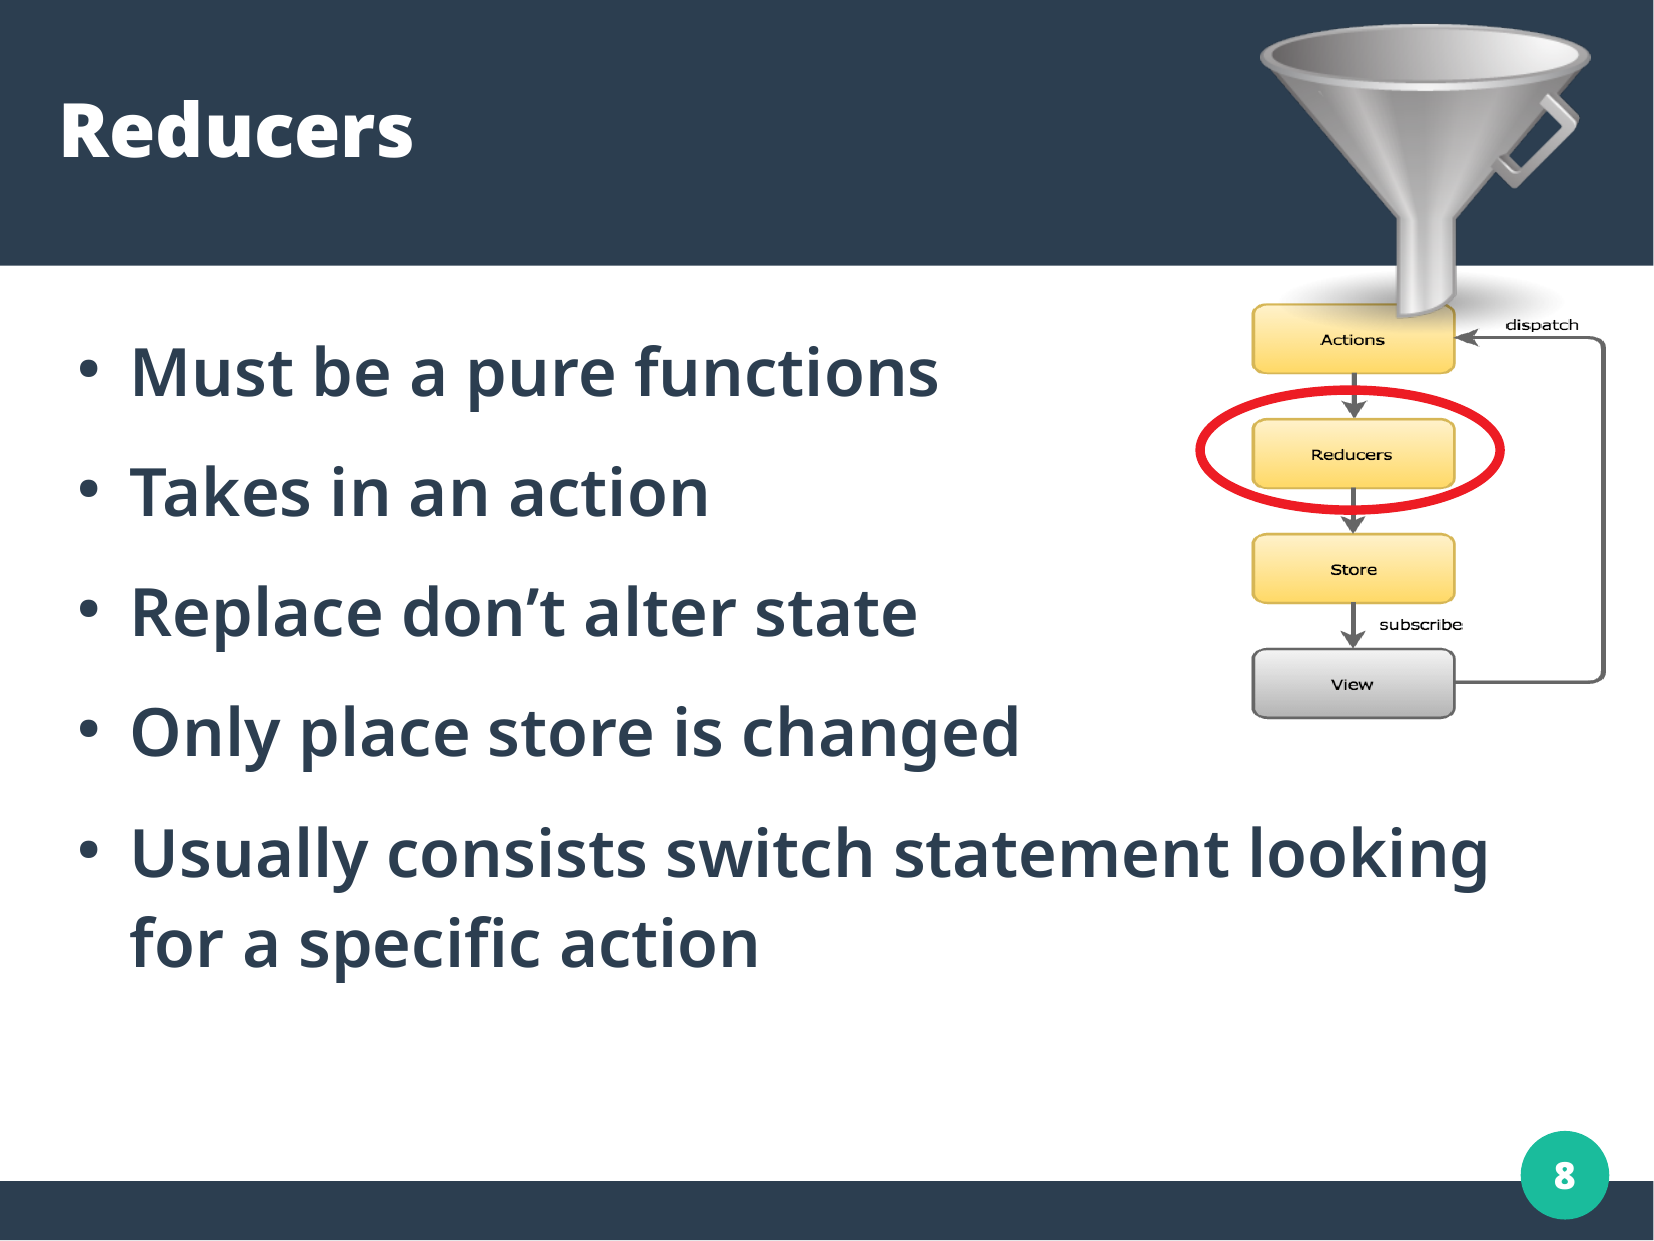

# Reducers
Must be a pure functions
Takes in an action
Replace don’t alter state
Only place store is changed
Usually consists switch statement looking for a specific action
8